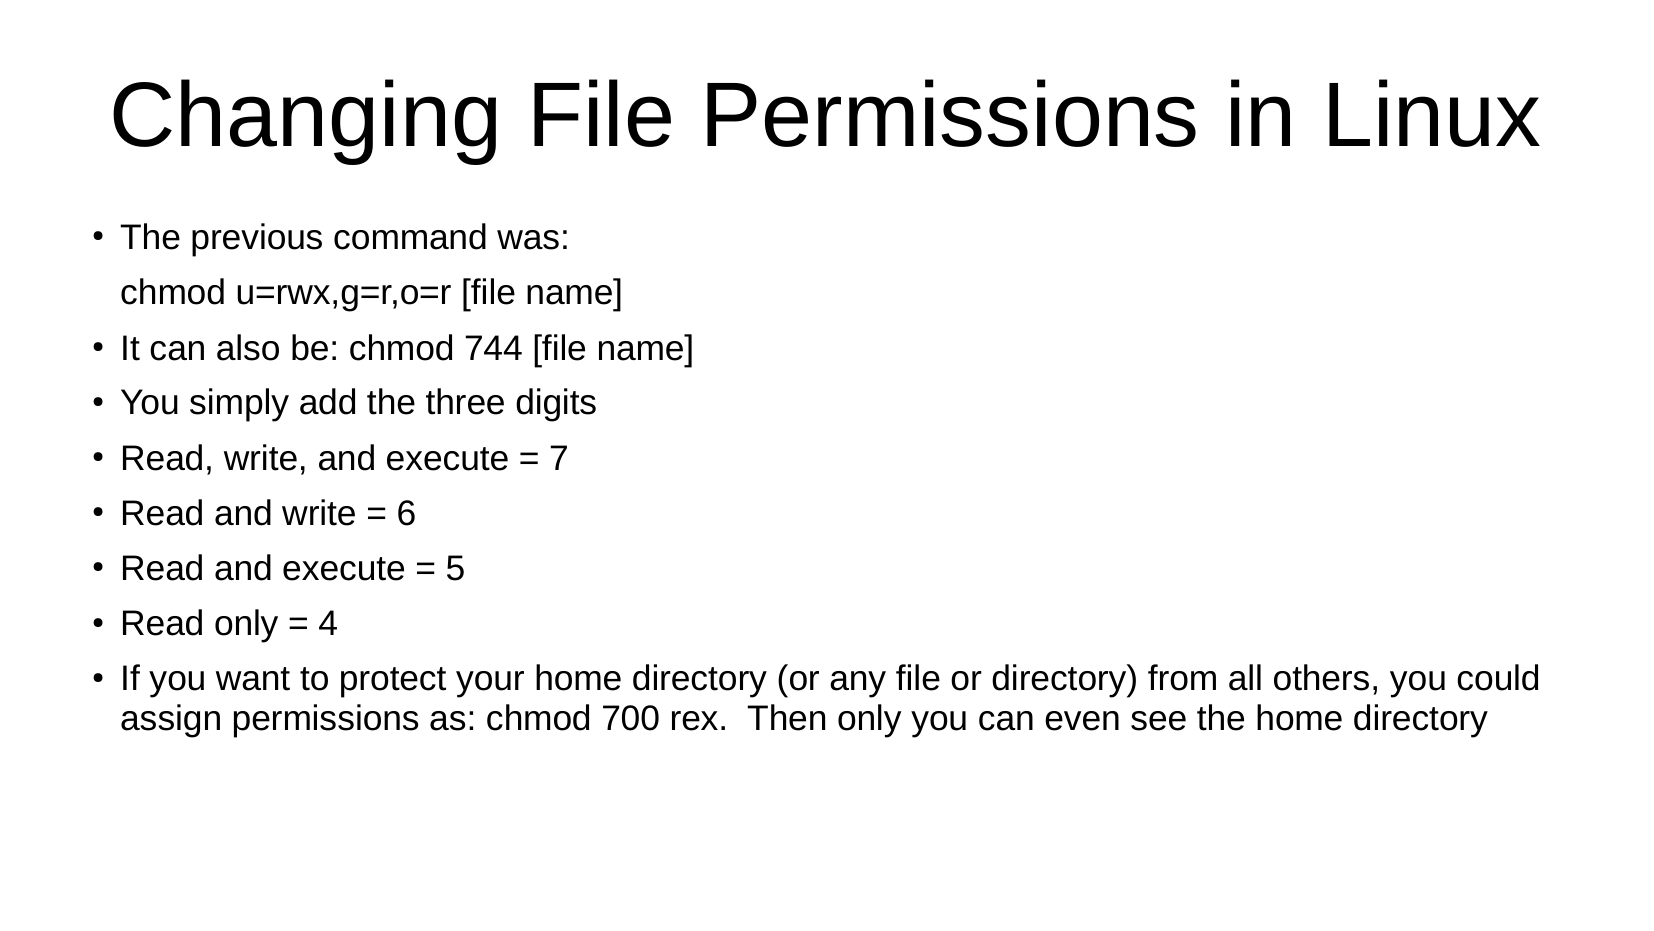

# Changing File Permissions in Linux
The previous command was:
chmod u=rwx,g=r,o=r [file name]
It can also be: chmod 744 [file name]
You simply add the three digits
Read, write, and execute = 7
Read and write = 6
Read and execute = 5
Read only = 4
If you want to protect your home directory (or any file or directory) from all others, you could assign permissions as: chmod 700 rex. Then only you can even see the home directory